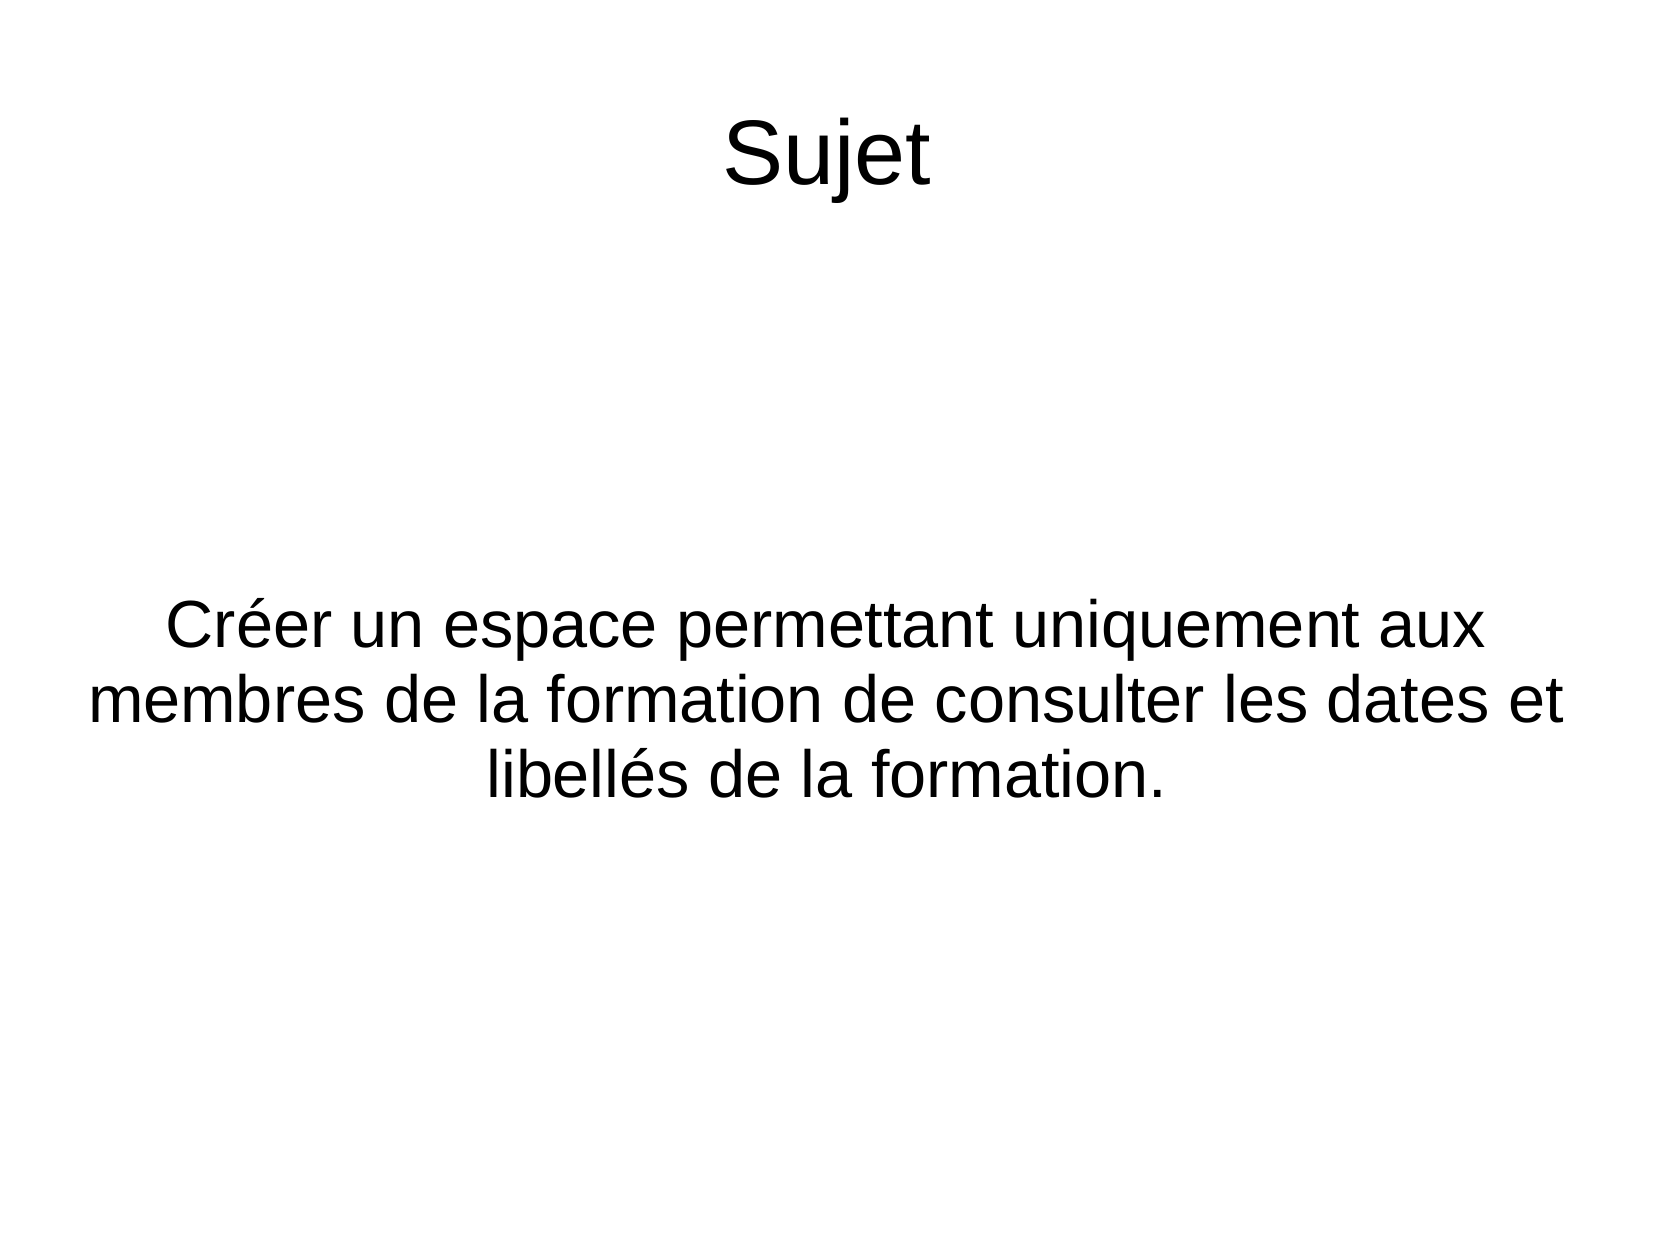

# Sujet
Créer un espace permettant uniquement aux membres de la formation de consulter les dates et libellés de la formation.